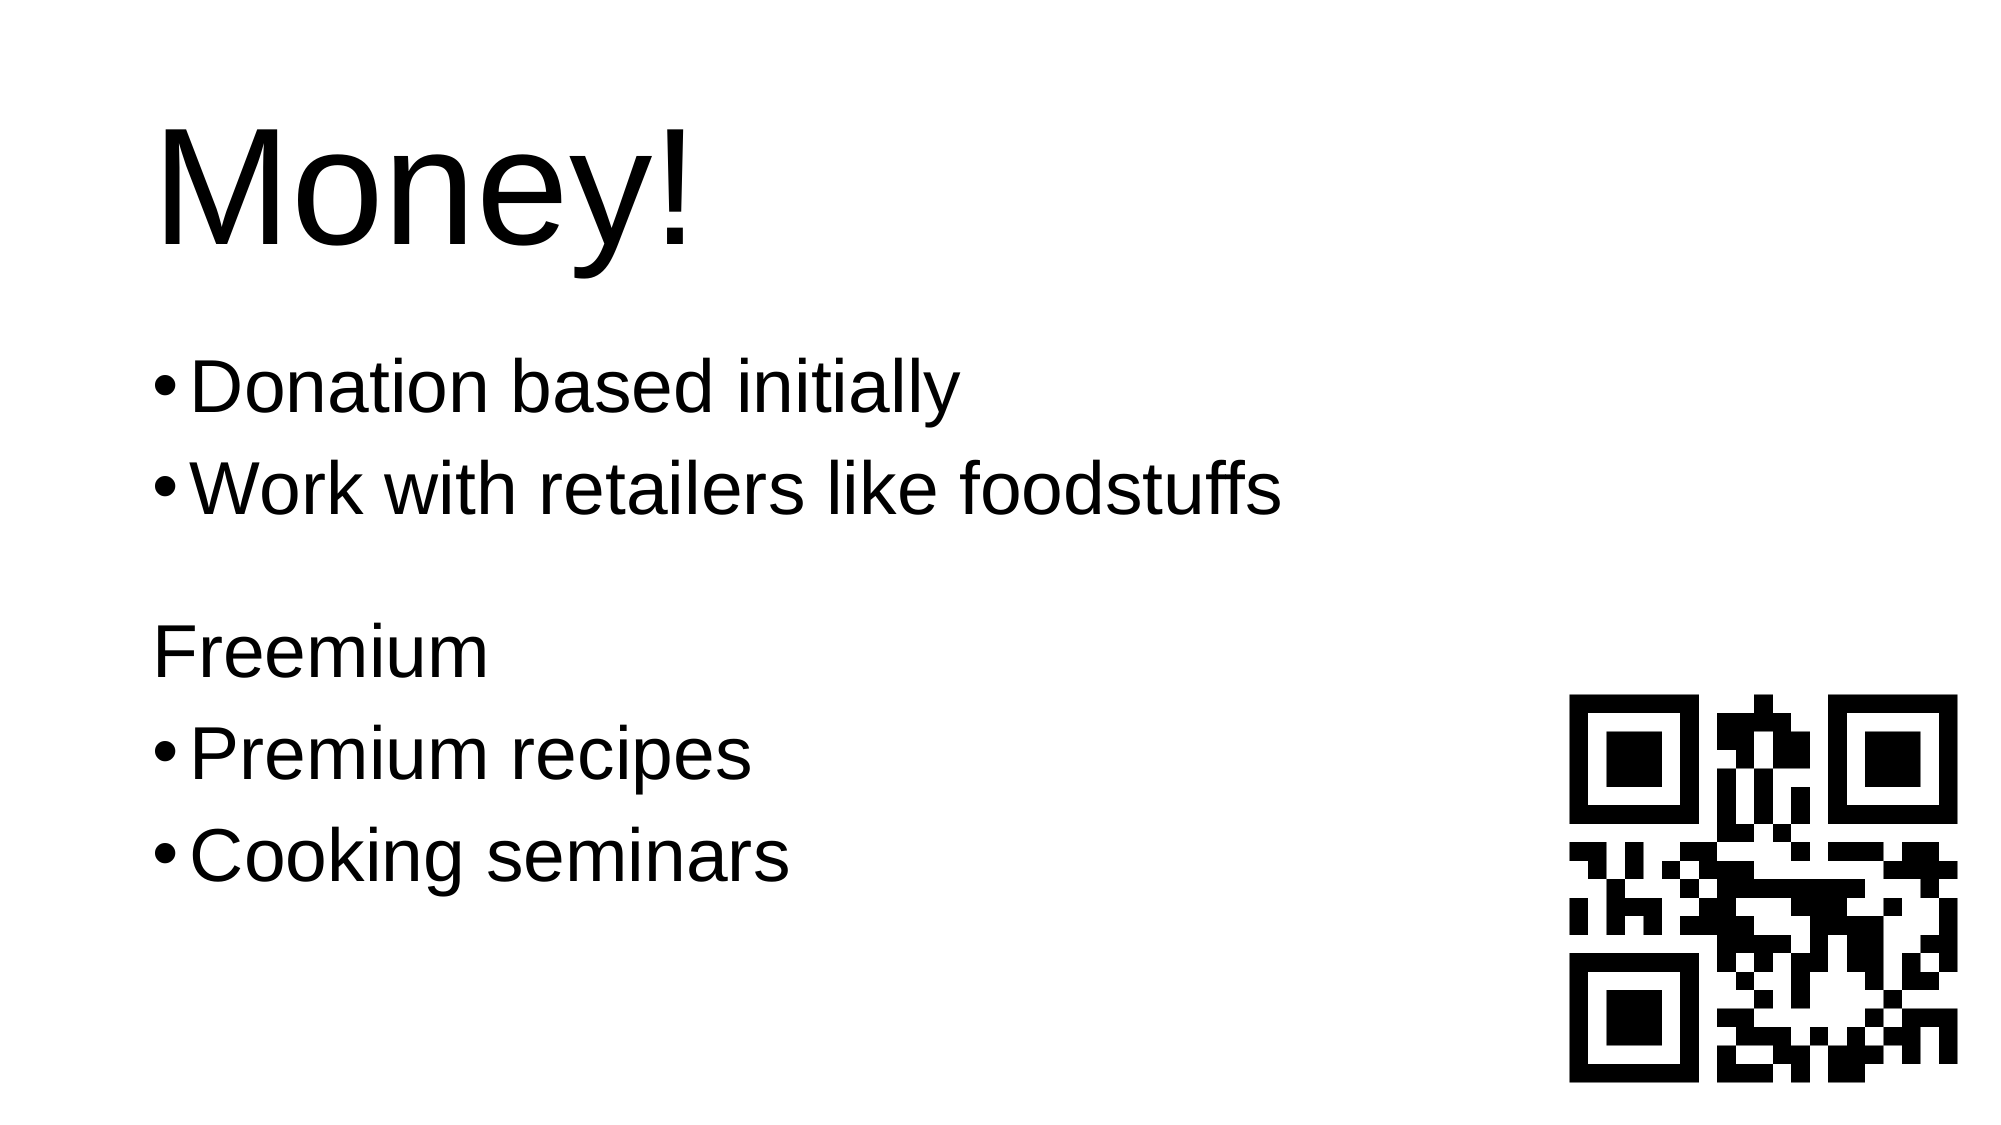

Money!
Donation based initially
Work with retailers like foodstuffs
Freemium
Premium recipes
Cooking seminars